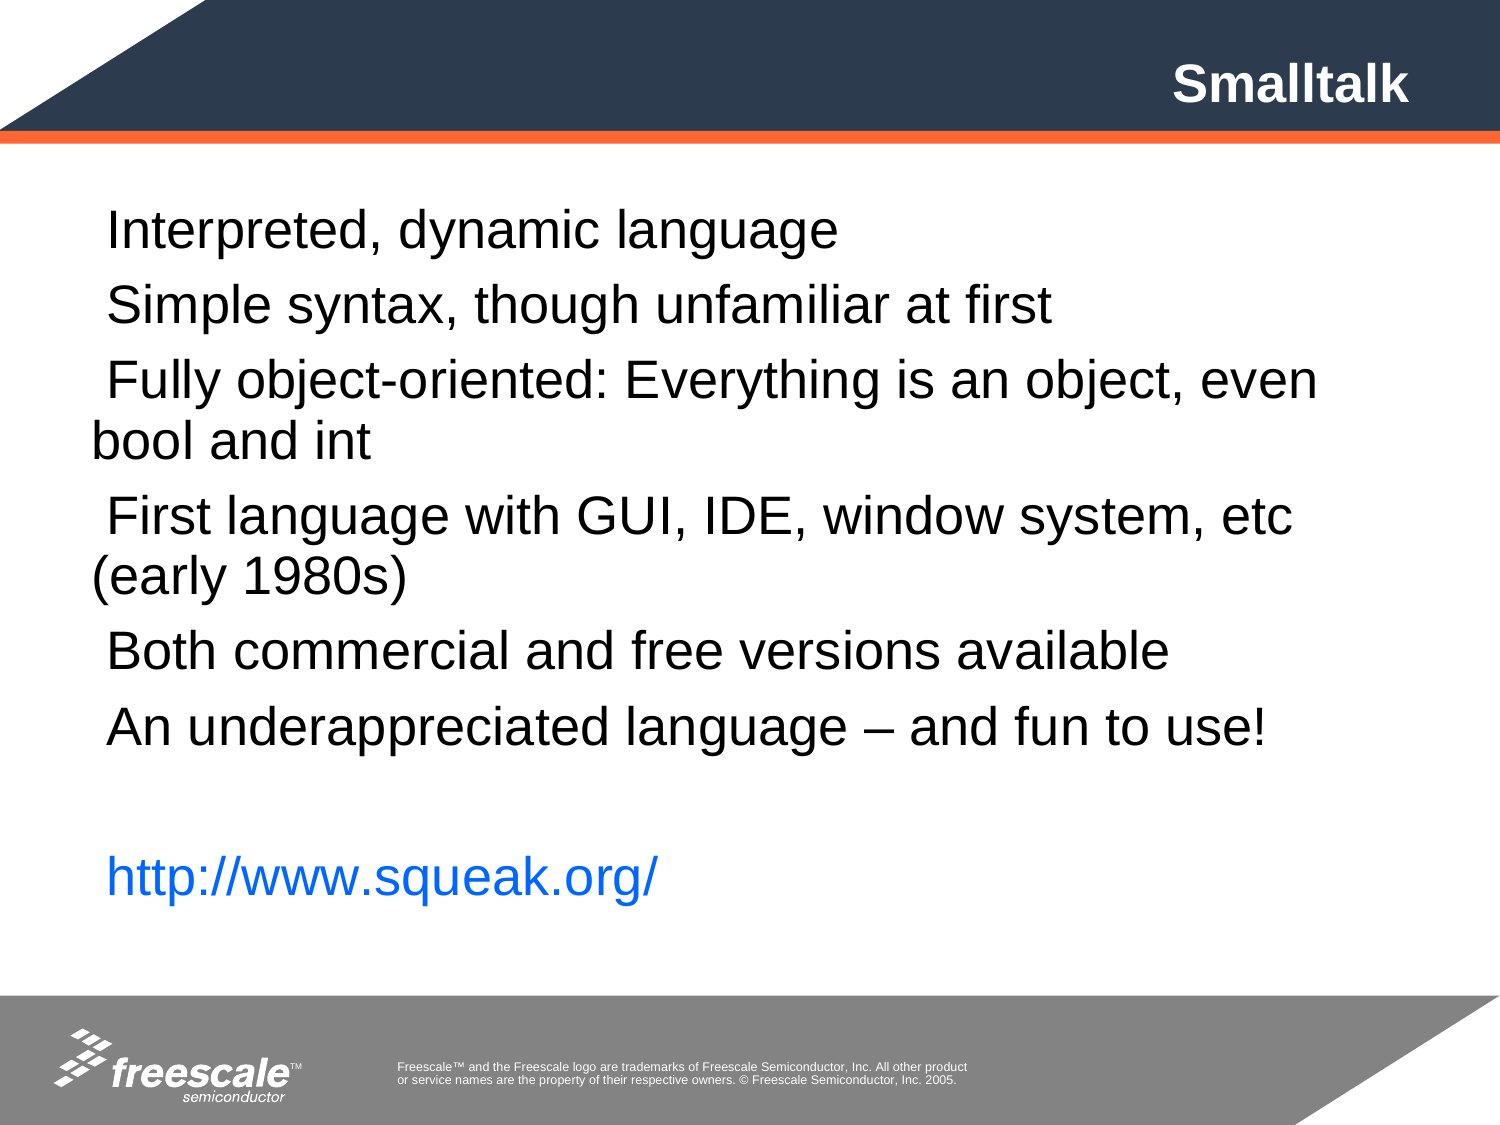

# Smalltalk
 Interpreted, dynamic language
 Simple syntax, though unfamiliar at first
 Fully object-oriented: Everything is an object, even bool and int
 First language with GUI, IDE, window system, etc (early 1980s)
 Both commercial and free versions available
 An underappreciated language – and fun to use!
 http://www.squeak.org/